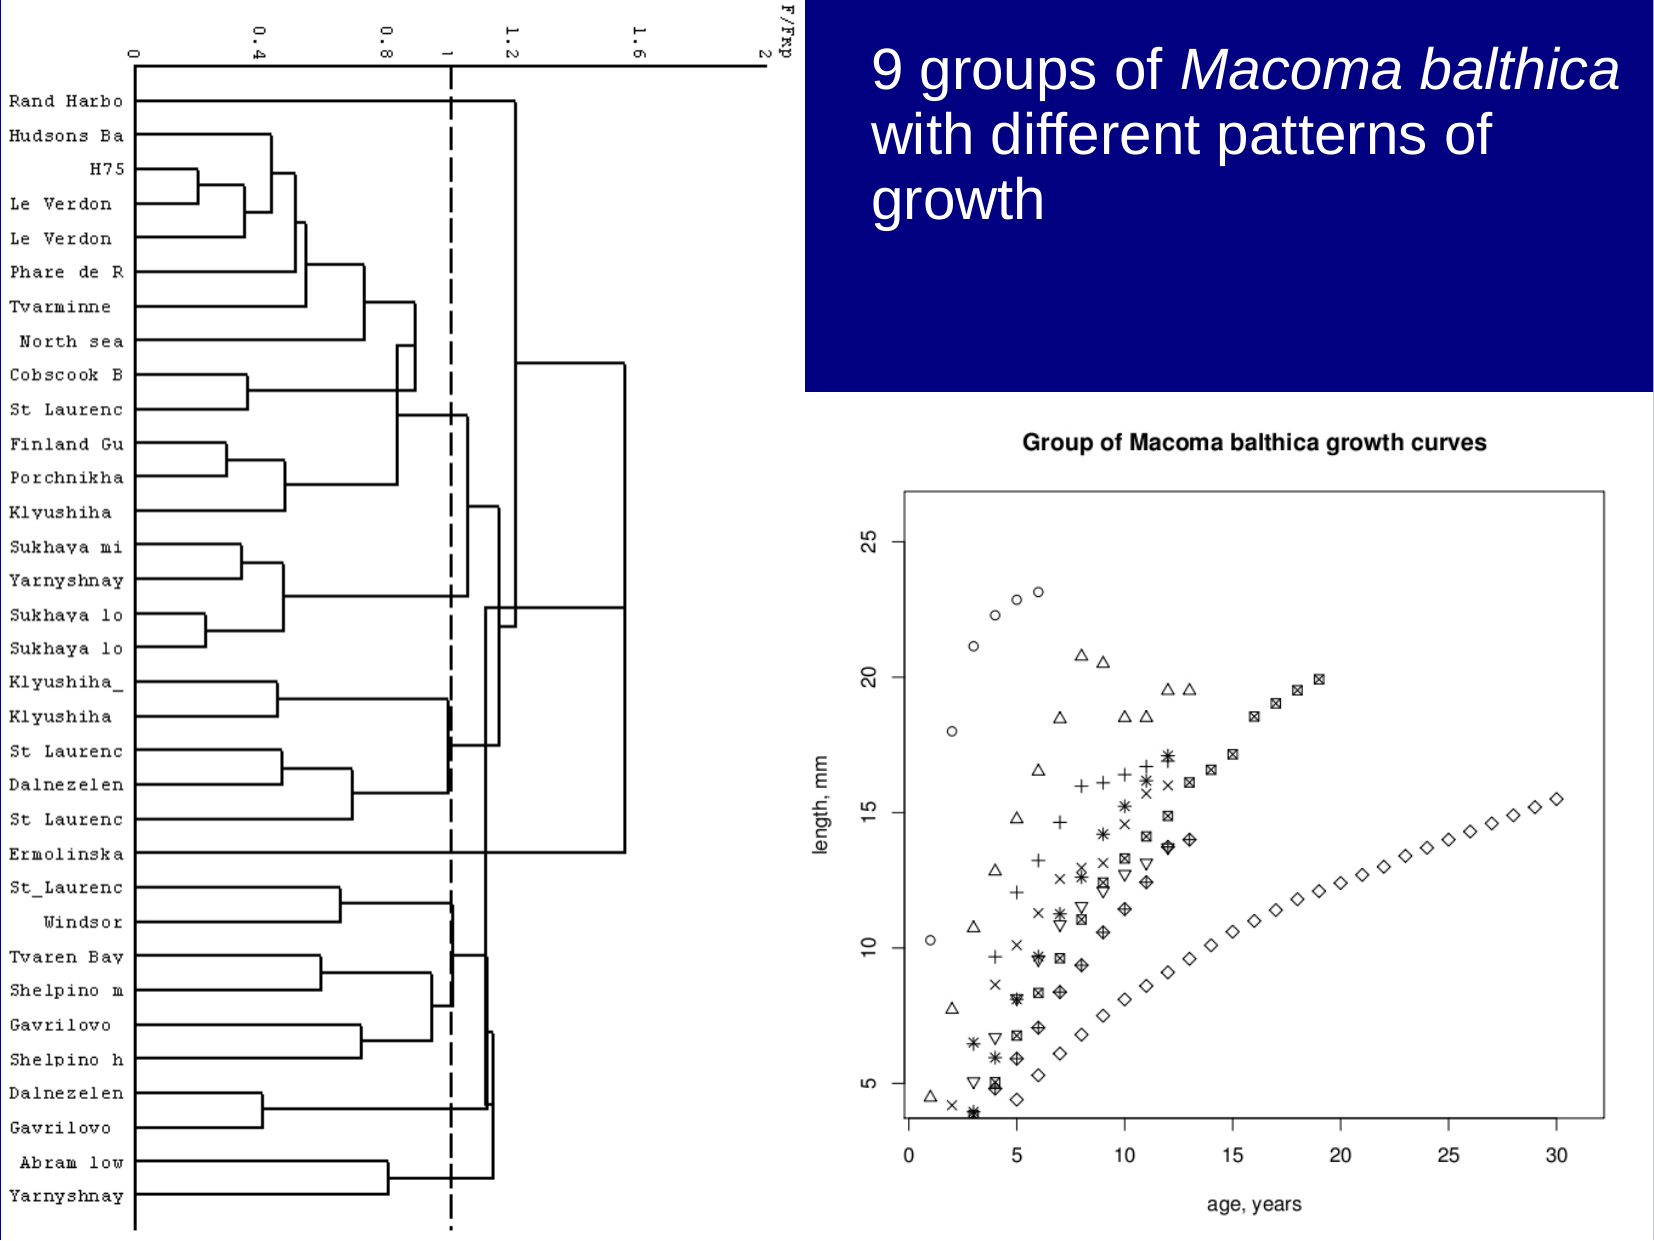

9 groups of Macoma balthica with different patterns of growth